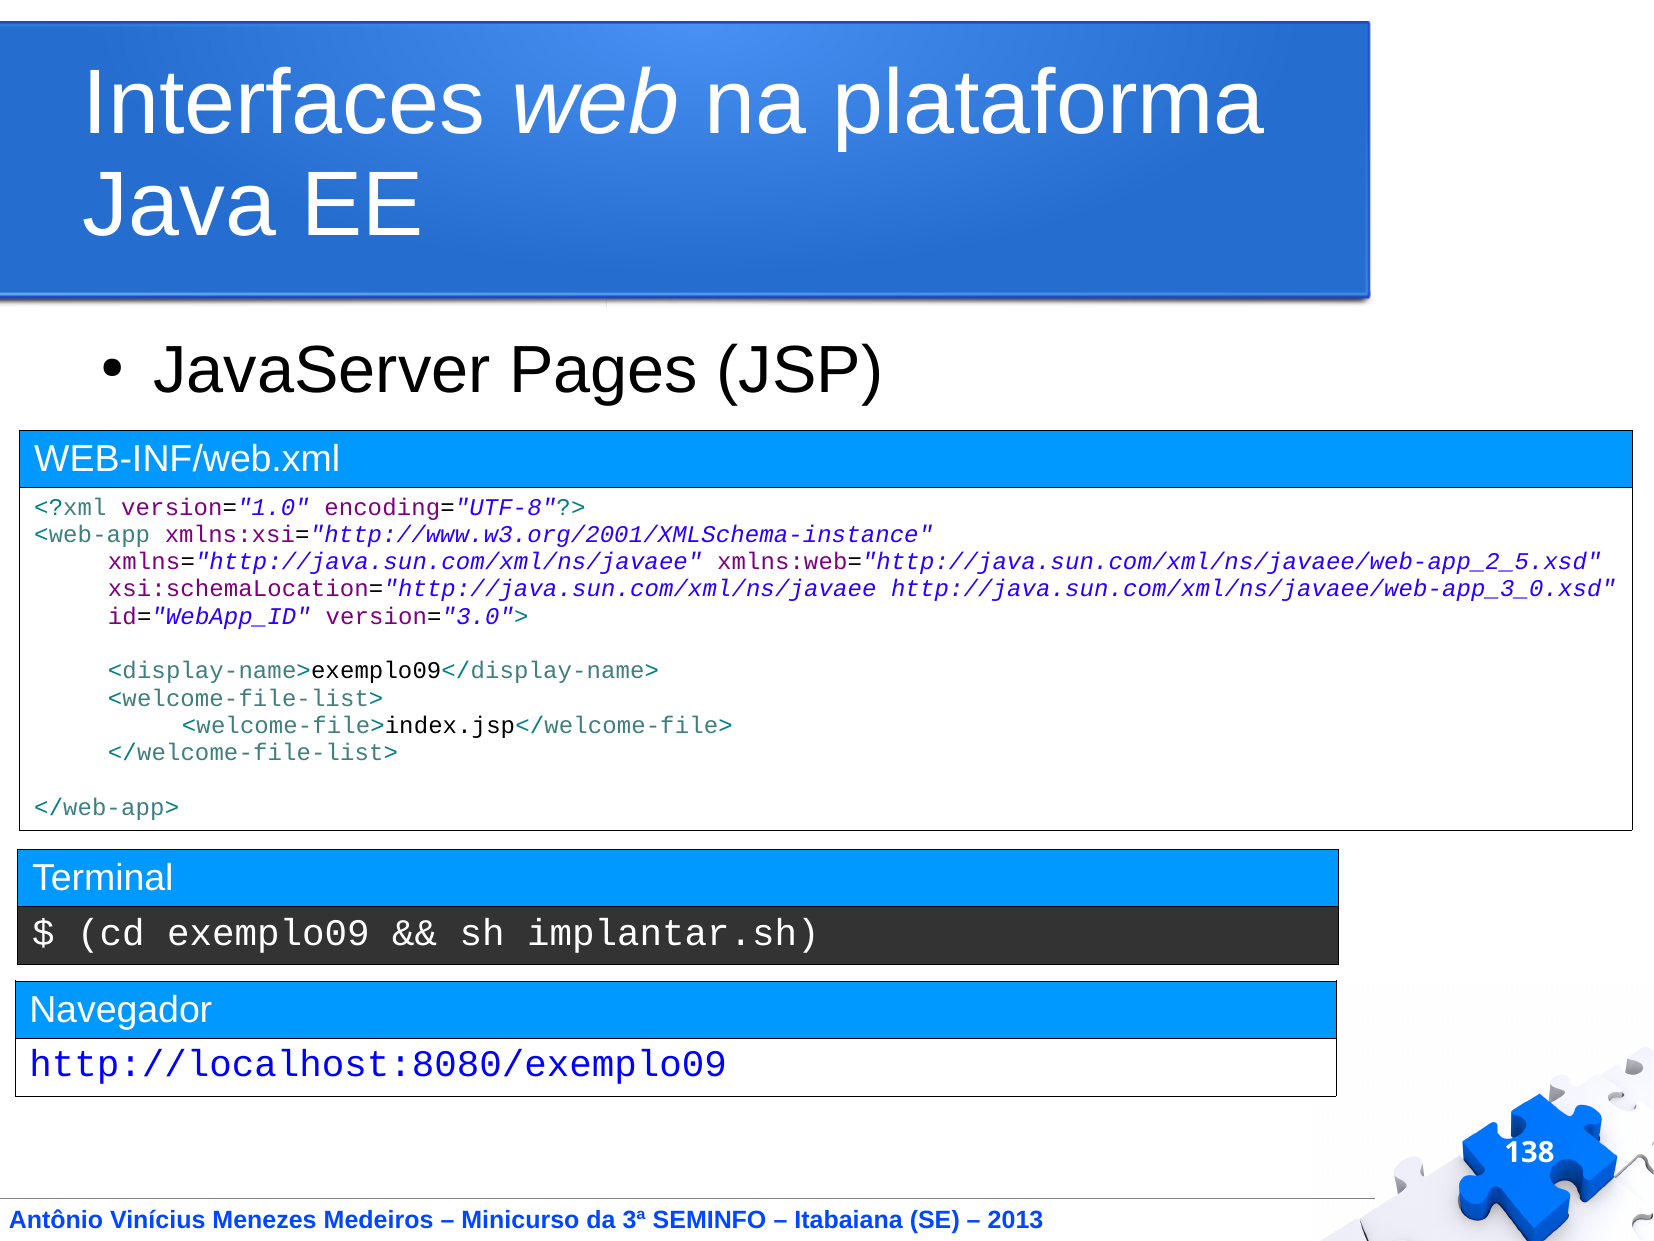

# Interfaces web na plataforma Java EE
JavaServer Pages (JSP)
| WEB-INF/web.xml |
| --- |
| <?xml version="1.0" encoding="UTF-8"?> <web-app xmlns:xsi="http://www.w3.org/2001/XMLSchema-instance" xmlns="http://java.sun.com/xml/ns/javaee" xmlns:web="http://java.sun.com/xml/ns/javaee/web-app\_2\_5.xsd" xsi:schemaLocation="http://java.sun.com/xml/ns/javaee http://java.sun.com/xml/ns/javaee/web-app\_3\_0.xsd" id="WebApp\_ID" version="3.0"> <display-name>exemplo09</display-name> <welcome-file-list> <welcome-file>index.jsp</welcome-file> </welcome-file-list> </web-app> |
| Terminal |
| --- |
| $ (cd exemplo09 && sh implantar.sh) |
| Navegador |
| --- |
| http://localhost:8080/exemplo09 |
138